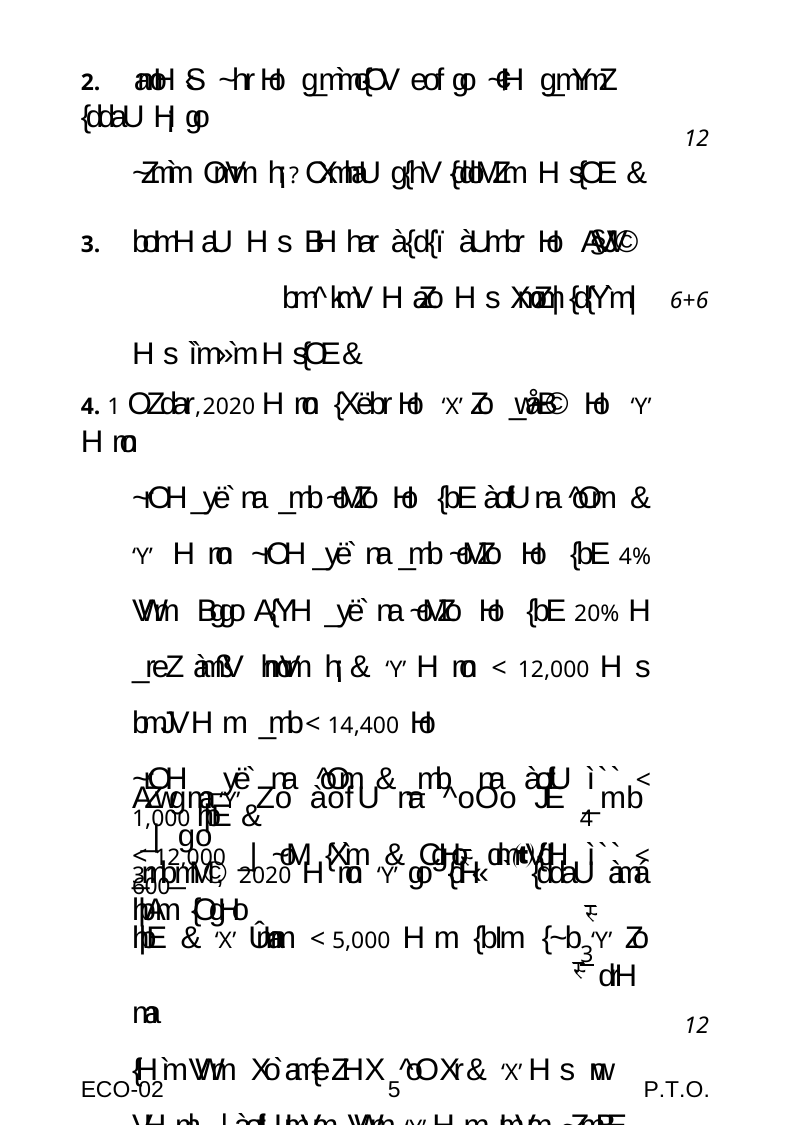

2.	amoH ‹S ~hr Ho g_m`mo{OV eof go ~¢H g_mYmZ {ddaU H¡ go
~Zm`m OmVm h¡ ? CXmhaU g{hV {ddoMZm H s{OE &
12
3.	boImH aU H s BH har à{d{ï àUmbr Ho A§VJV©	bm^ kmV H aZo H s XmoZm| {d{Y`m| H s ì`m»`m H s{OE &
6+6
4. 1 OZdar, 2020 H mo {Xëbr Ho ‘X’ Zo _wå~B© Ho ‘Y’ H mo
~rOH _yë` na _mb ~oMZo Ho {bE àofU na ^oOm & ‘Y’ H mo ~rOH _yë` na _mb ~oMZo Ho {bE 4% VWm Bggo A{YH _yë` na ~oMZo Ho {bE 20% H _reZ àmßV hmoVm h¡ & ‘Y’ H mo < 12,000 H s bmJV H m _mb < 14,400 Ho
~rOH _yë` na ^oOm & _mb na àofU ì`` < 1,000 hþE &
31 _mM©, 2020 H mo ‘Y’ go {dH« ` {ddaU àmá hþAm {OgHo
3
AZwgma ‘Y’ Zo àofU na ^oOo JE _mb _| go	_mb
4
< 12,000 _| ~oM {X`m & CgHo dmV{dH ì`` < 600
hþE & ‘X’ Ûmam < 5,000 H m {bIm {~b ‘Y’ Zo	drH ma
{H `m VWm Xo` am{e ZH X ^oO Xr & ‘X’ H s nw VH m| _| àofU ImVm VWm ‘Y’ H m ImVm ~ZmBE &
12
ECO-02	5
P.T.O.